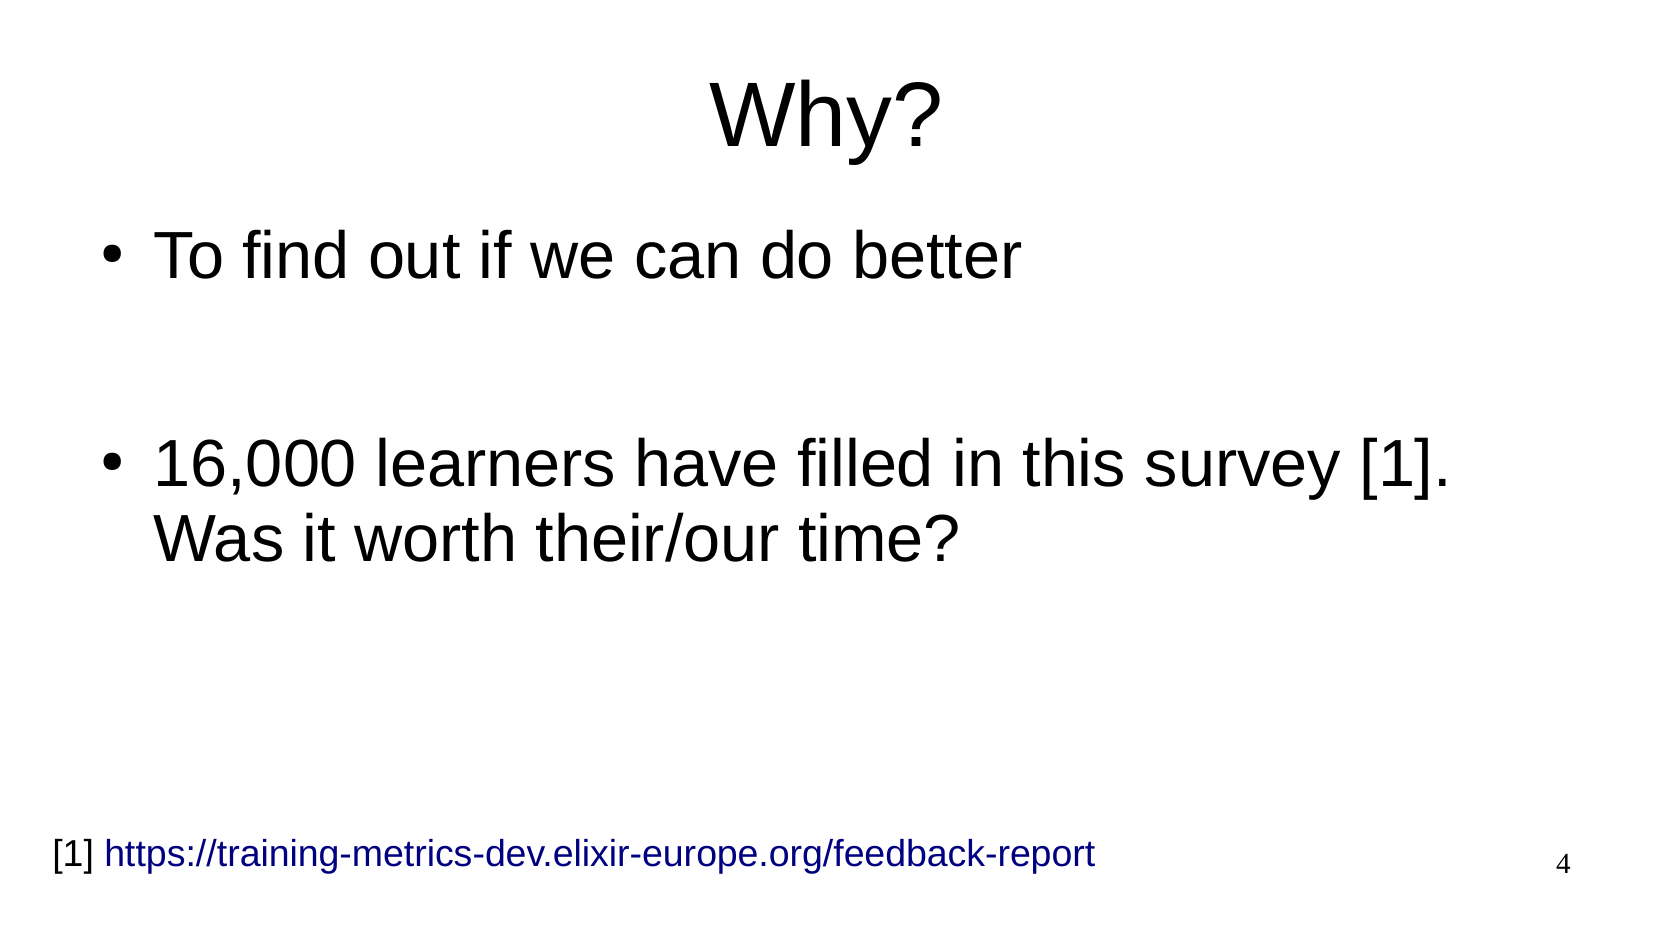

# Why?
To find out if we can do better
16,000 learners have filled in this survey [1]. Was it worth their/our time?
[1] https://training-metrics-dev.elixir-europe.org/feedback-report
4